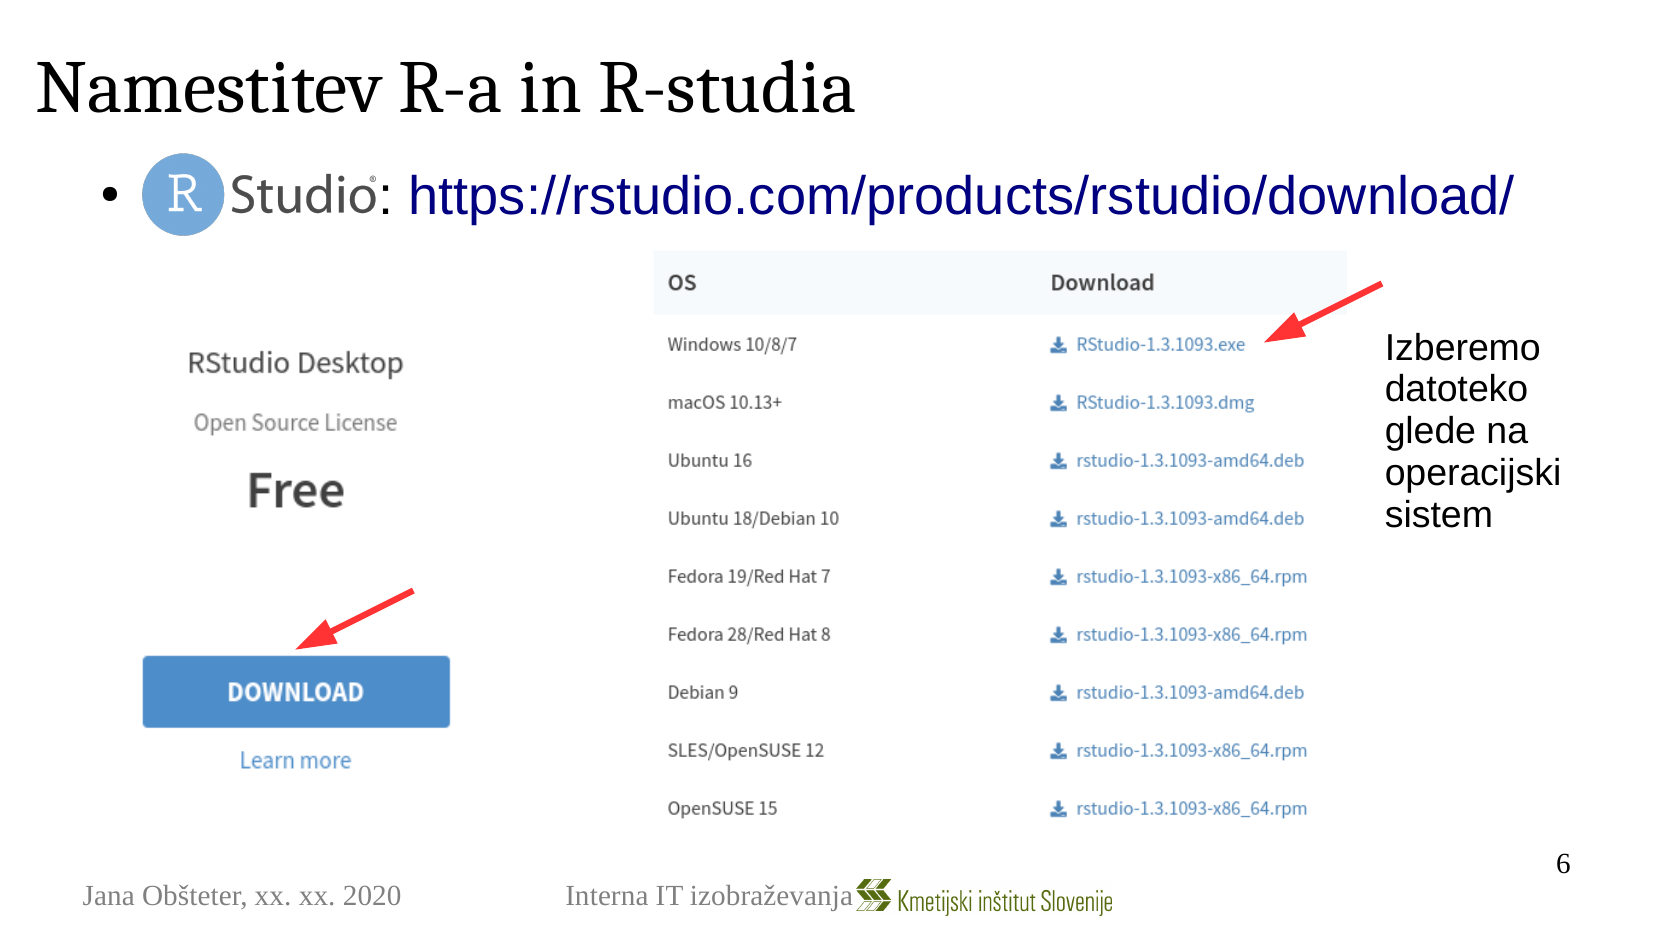

# Namestitev R-a in R-studia
 : https://rstudio.com/products/rstudio/download/
Izberemo datoteko
glede na operacijski
sistem
6